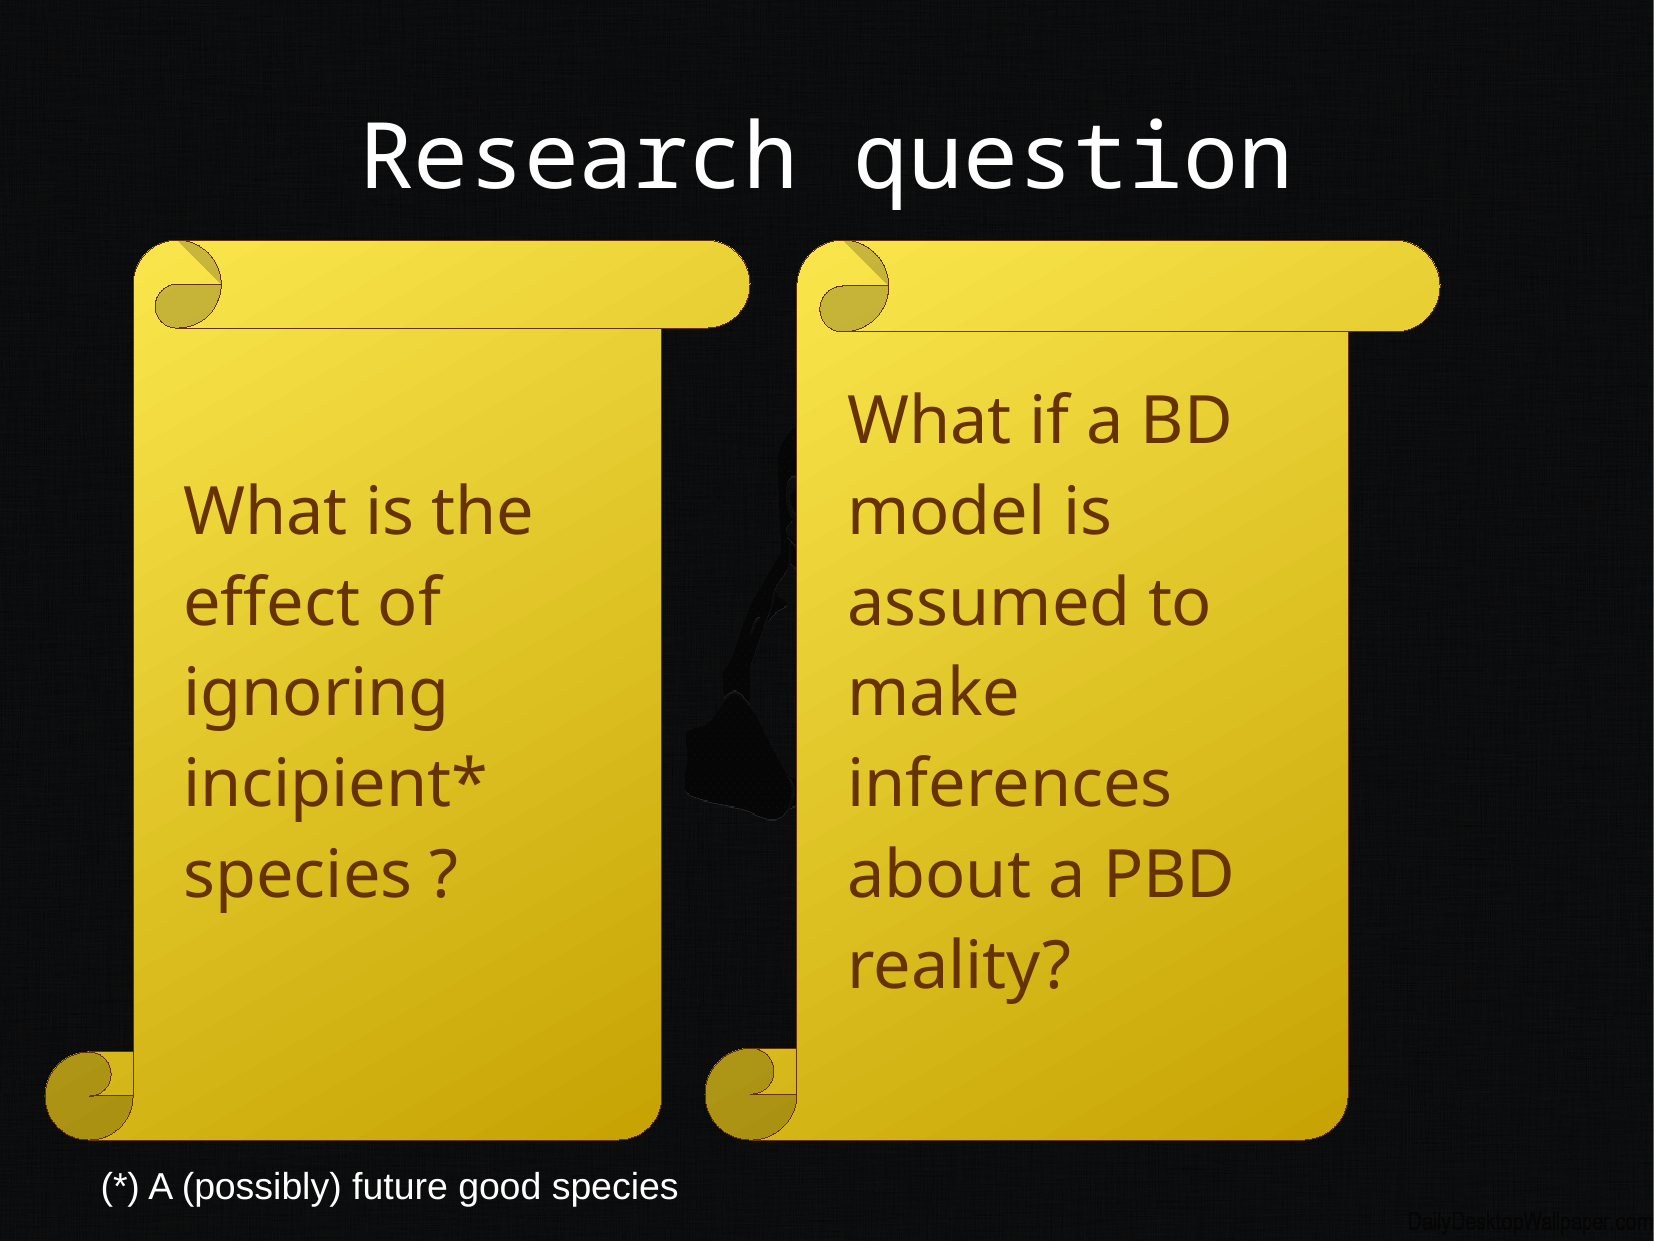

# Research question
What is the effect of ignoring incipient* species ?
What if a BD model is assumed to make inferences about a PBD reality?
(*) A (possibly) future good species